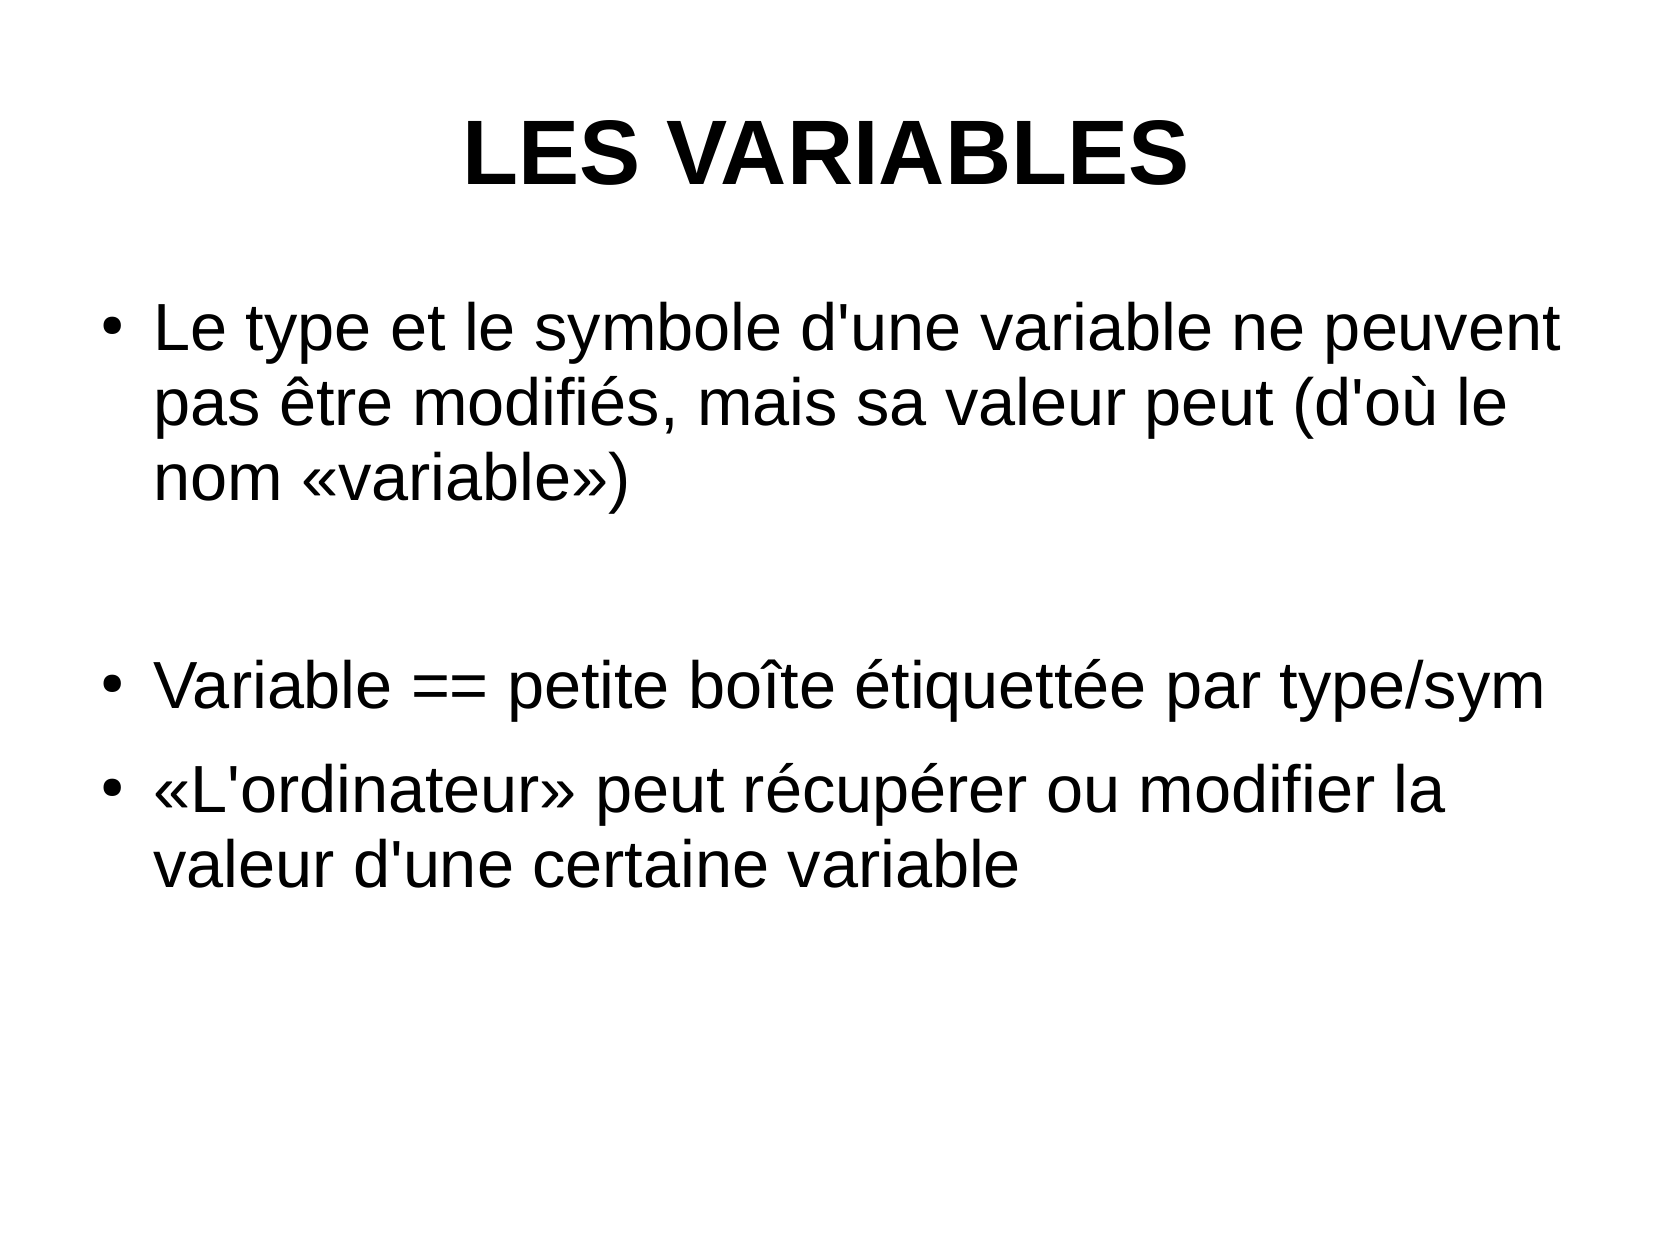

# LES VARIABLES
Le type et le symbole d'une variable ne peuvent pas être modifiés, mais sa valeur peut (d'où le nom «variable»)
Variable == petite boîte étiquettée par type/sym
«L'ordinateur» peut récupérer ou modifier la valeur d'une certaine variable